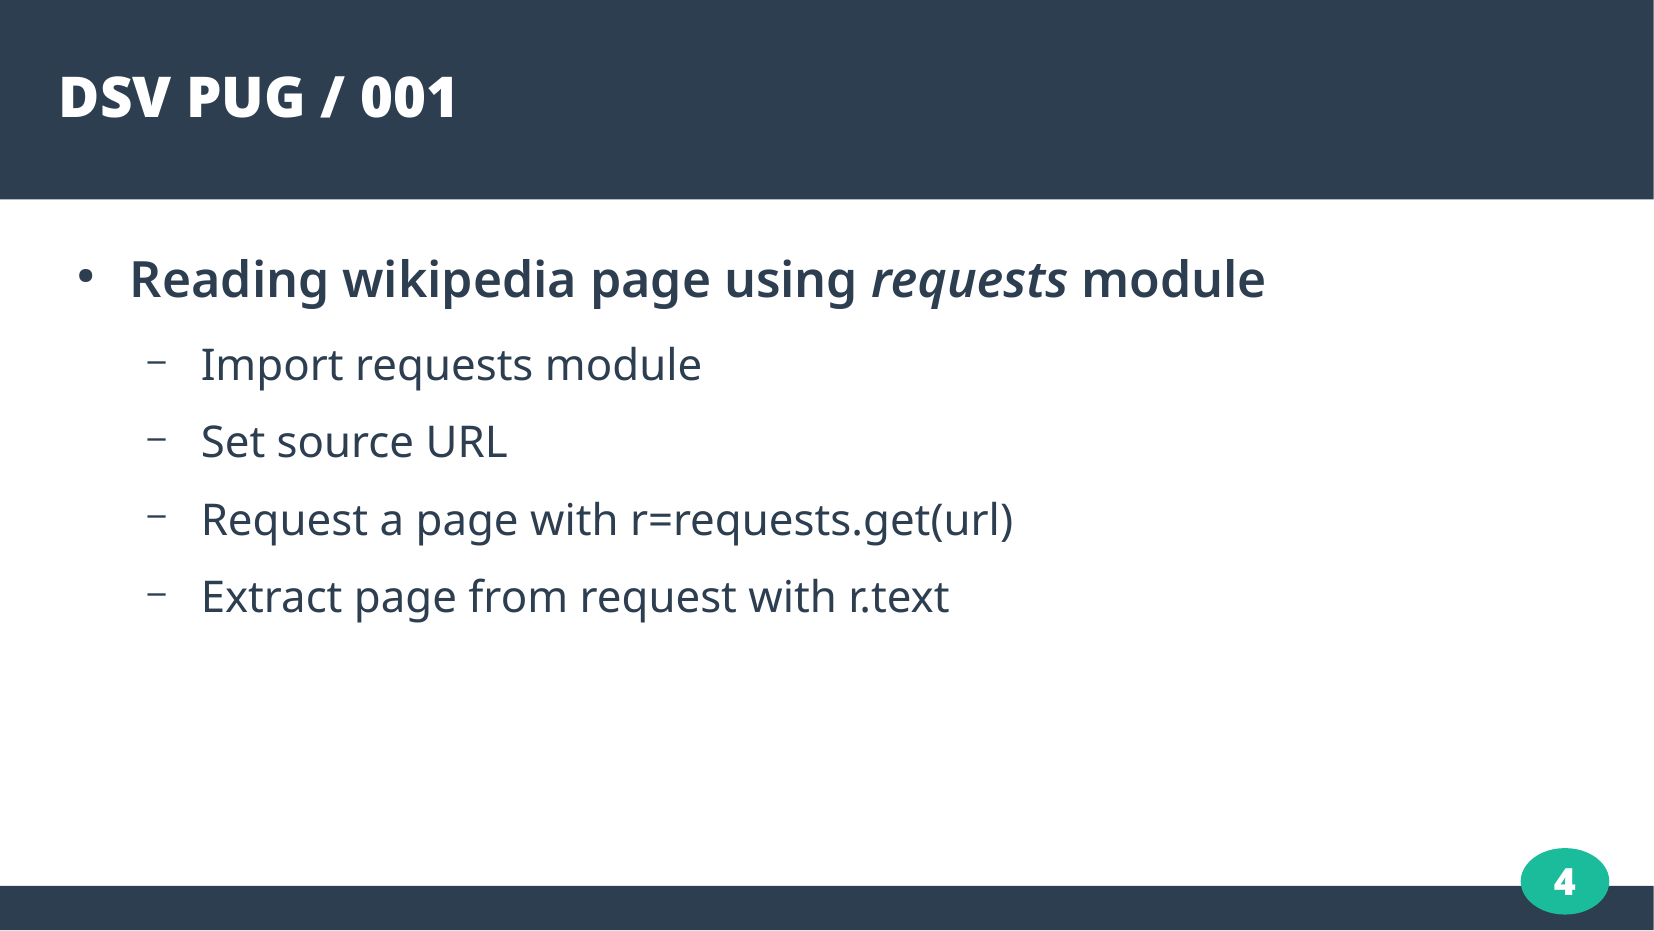

# DSV PUG / 001
Reading wikipedia page using requests module
Import requests module
Set source URL
Request a page with r=requests.get(url)
Extract page from request with r.text
4